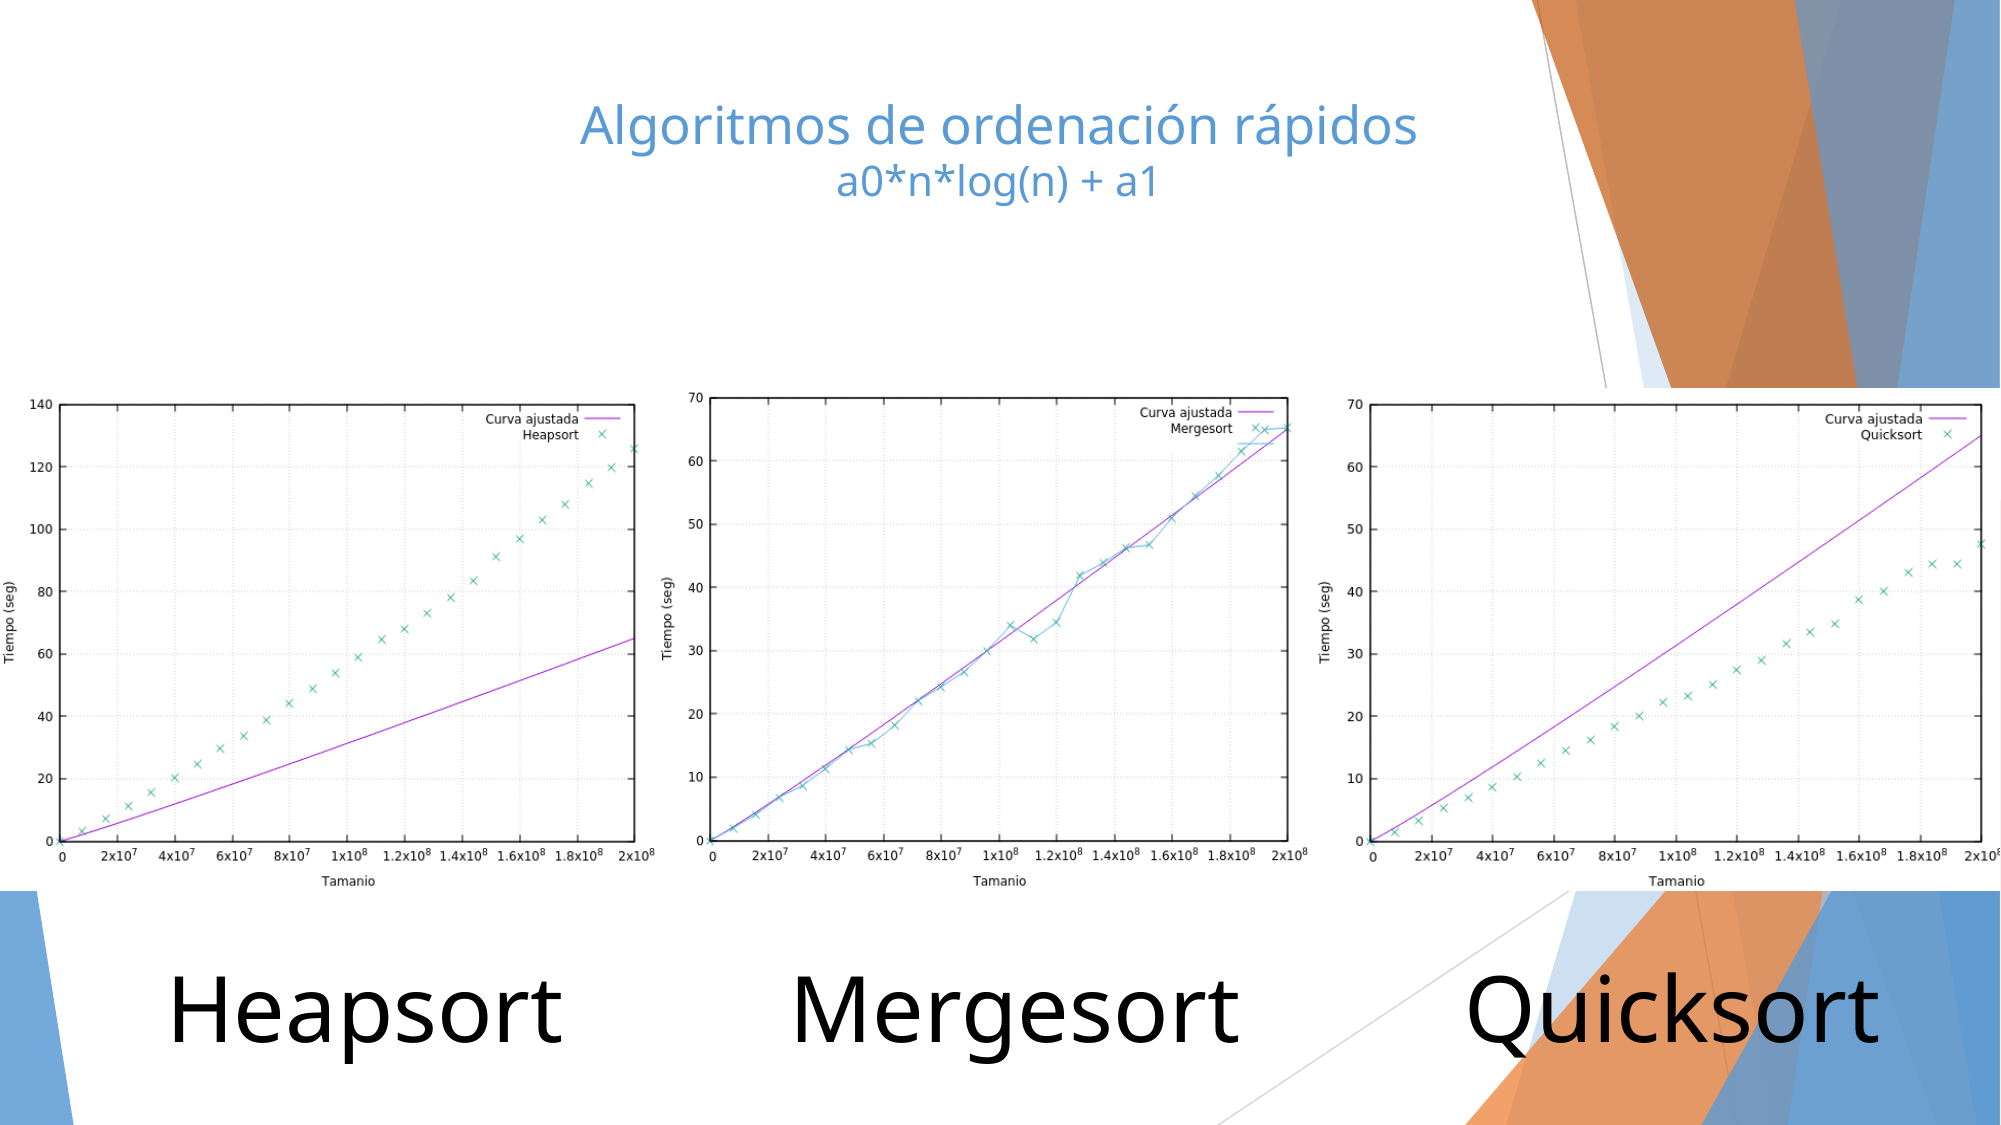

# Algoritmos de ordenación rápidos a0*n*log(n) + a1
		Heapsort 			 Mergesort 			 Quicksort